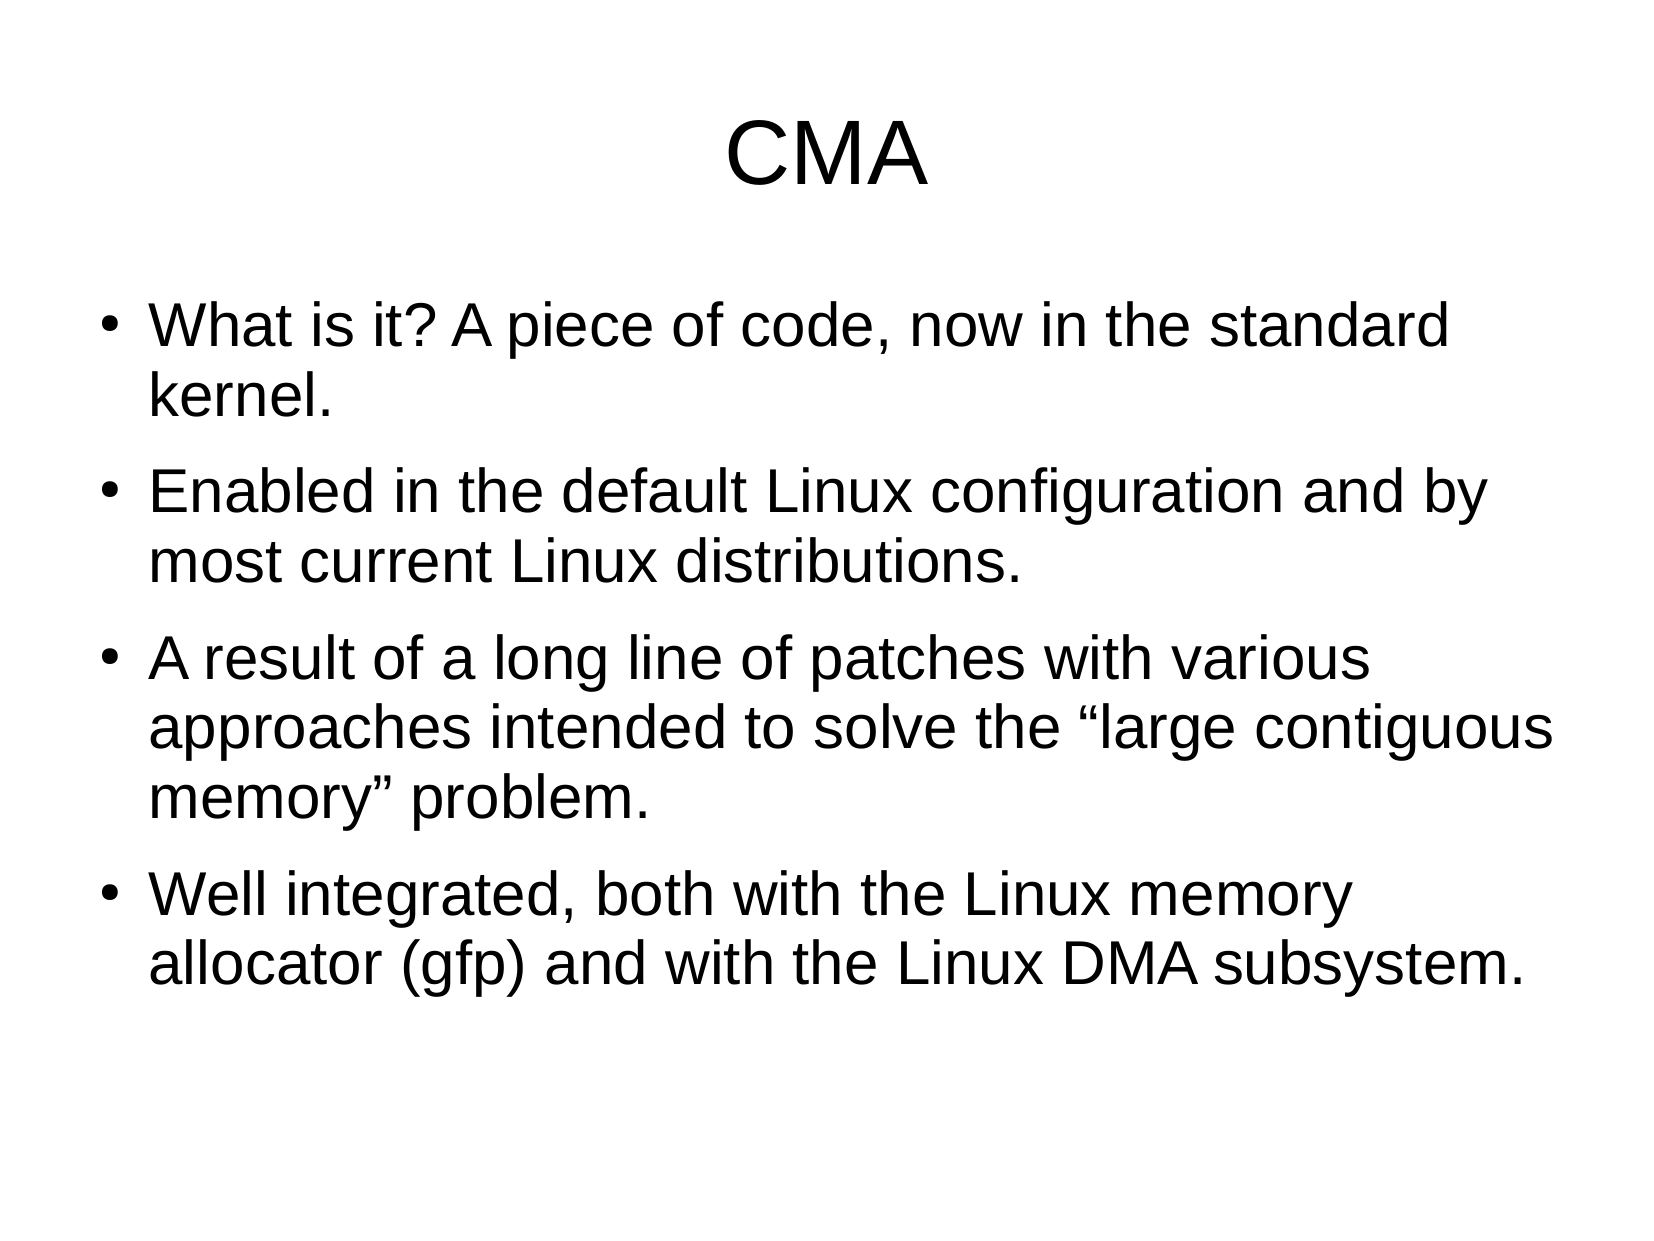

# CMA
What is it? A piece of code, now in the standard kernel.
Enabled in the default Linux configuration and by most current Linux distributions.
A result of a long line of patches with various approaches intended to solve the “large contiguous memory” problem.
Well integrated, both with the Linux memory allocator (gfp) and with the Linux DMA subsystem.